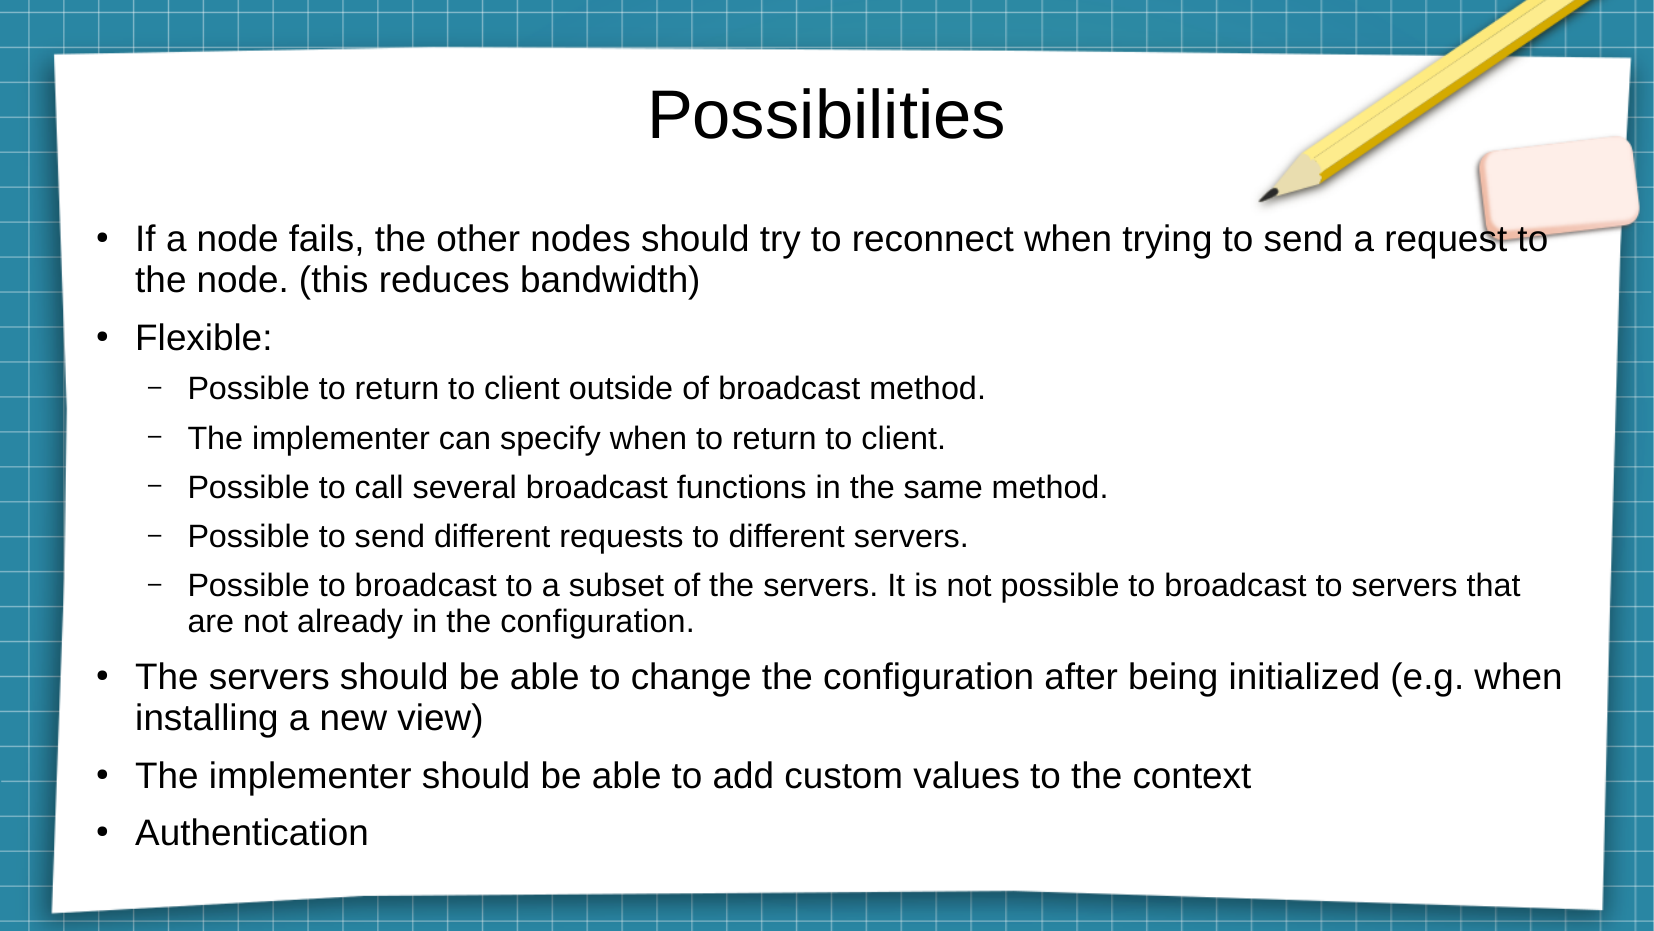

# Possibilities
If a node fails, the other nodes should try to reconnect when trying to send a request to the node. (this reduces bandwidth)
Flexible:
Possible to return to client outside of broadcast method.
The implementer can specify when to return to client.
Possible to call several broadcast functions in the same method.
Possible to send different requests to different servers.
Possible to broadcast to a subset of the servers. It is not possible to broadcast to servers that are not already in the configuration.
The servers should be able to change the configuration after being initialized (e.g. when installing a new view)
The implementer should be able to add custom values to the context
Authentication